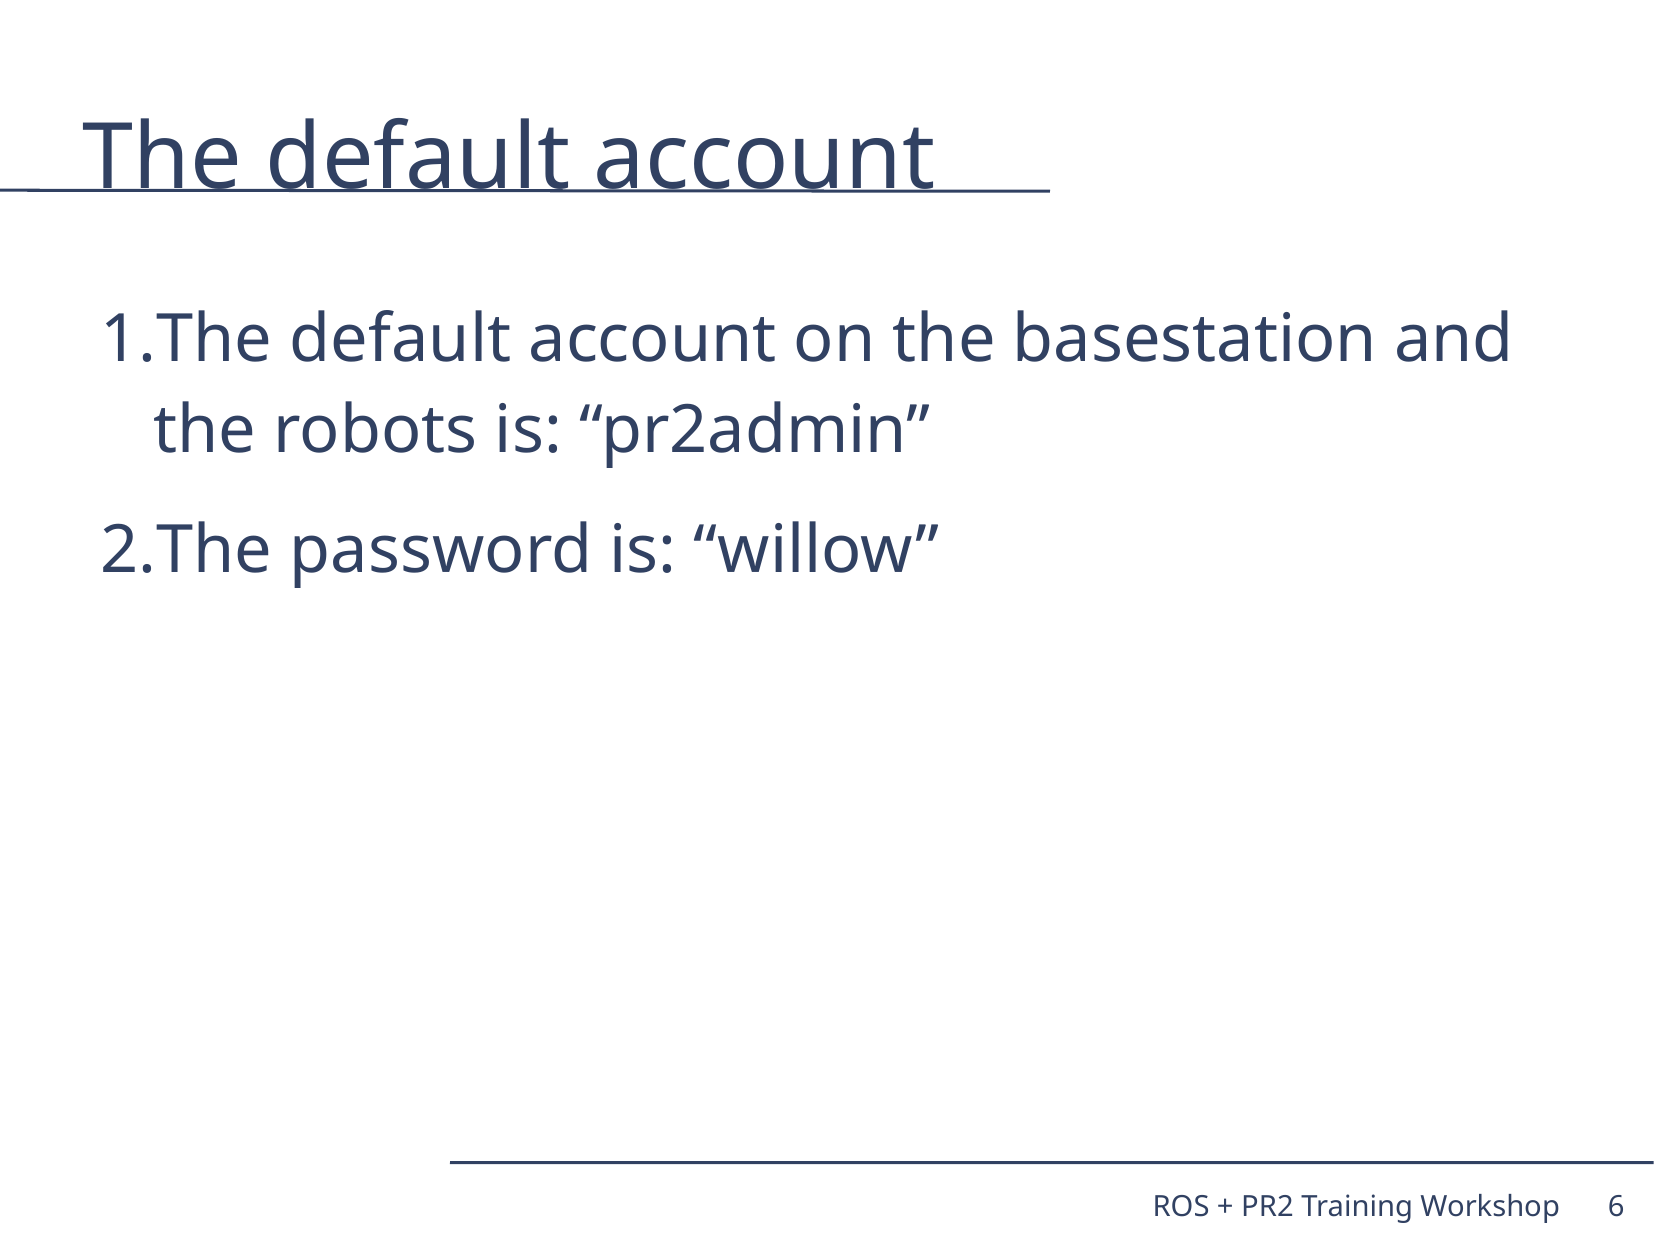

# The default account
The default account on the basestation and the robots is: “pr2admin”
The password is: “willow”